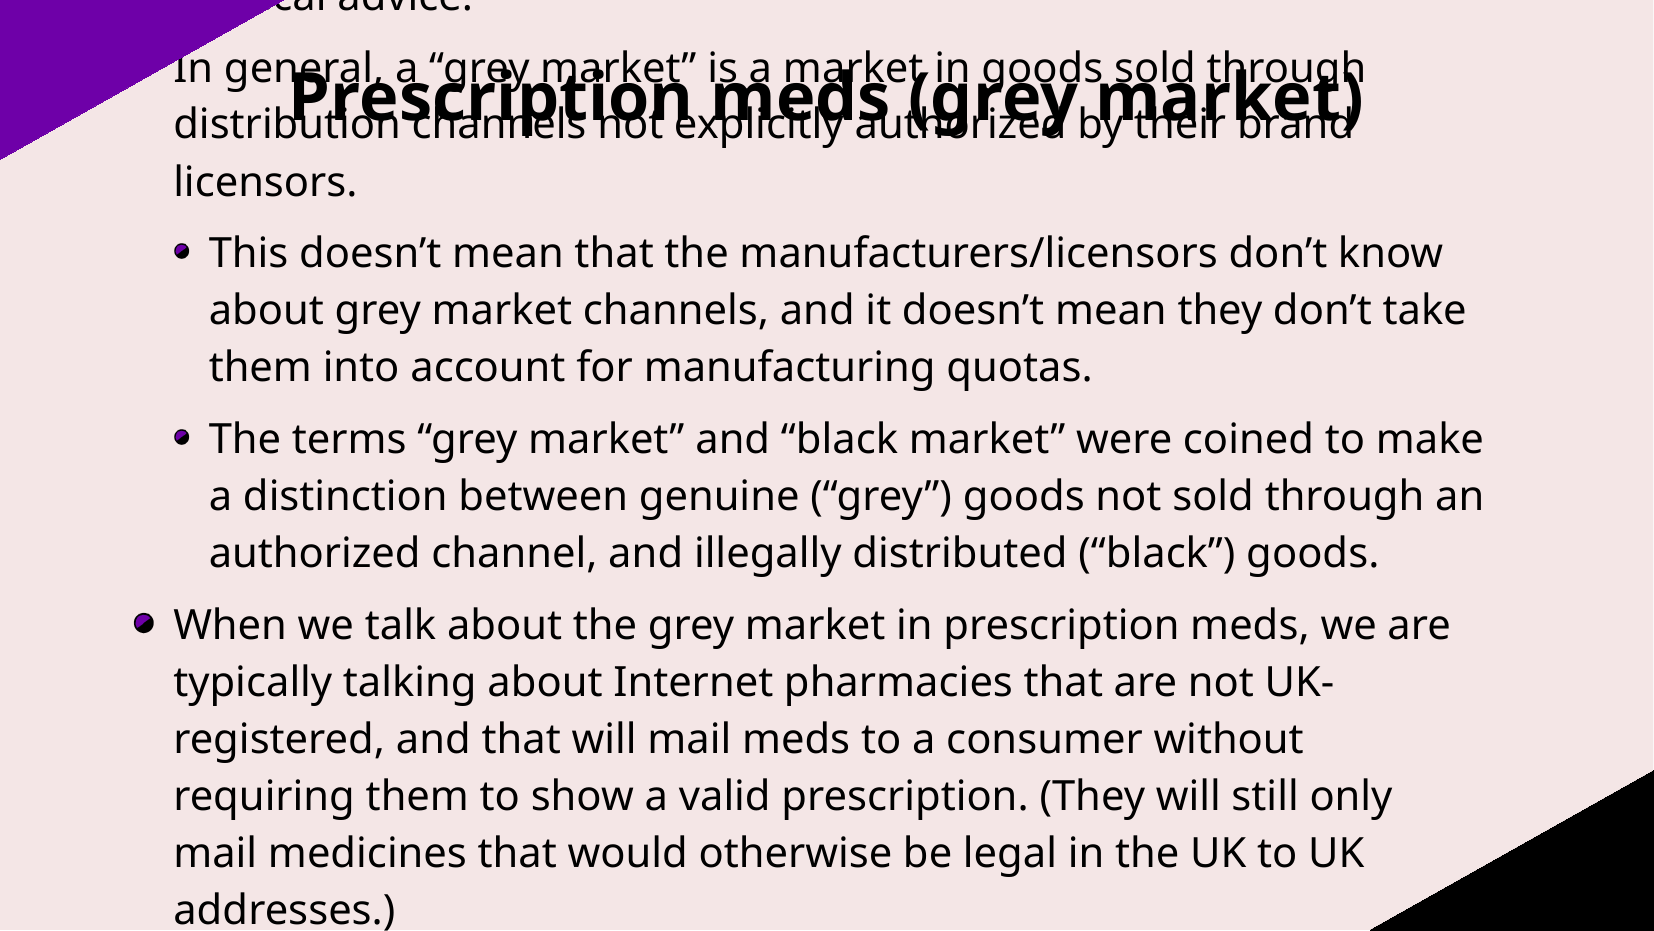

Disclaimer: I am not a lawyer and am not giving either legal or medical advice.
In general, a “grey market” is a market in goods sold through distribution channels not explicitly authorized by their brand licensors.
This doesn’t mean that the manufacturers/licensors don’t know about grey market channels, and it doesn’t mean they don’t take them into account for manufacturing quotas.
The terms “grey market” and “black market” were coined to make a distinction between genuine (“grey”) goods not sold through an authorized channel, and illegally distributed (“black”) goods.
When we talk about the grey market in prescription meds, we are typically talking about Internet pharmacies that are not UK-registered, and that will mail meds to a consumer without requiring them to show a valid prescription. (They will still only mail medicines that would otherwise be legal in the UK to UK addresses.)
Often they have the patient state that they either have a prescription or have been prescribed the meds previously, but they do not check.
# Prescription meds (grey market)